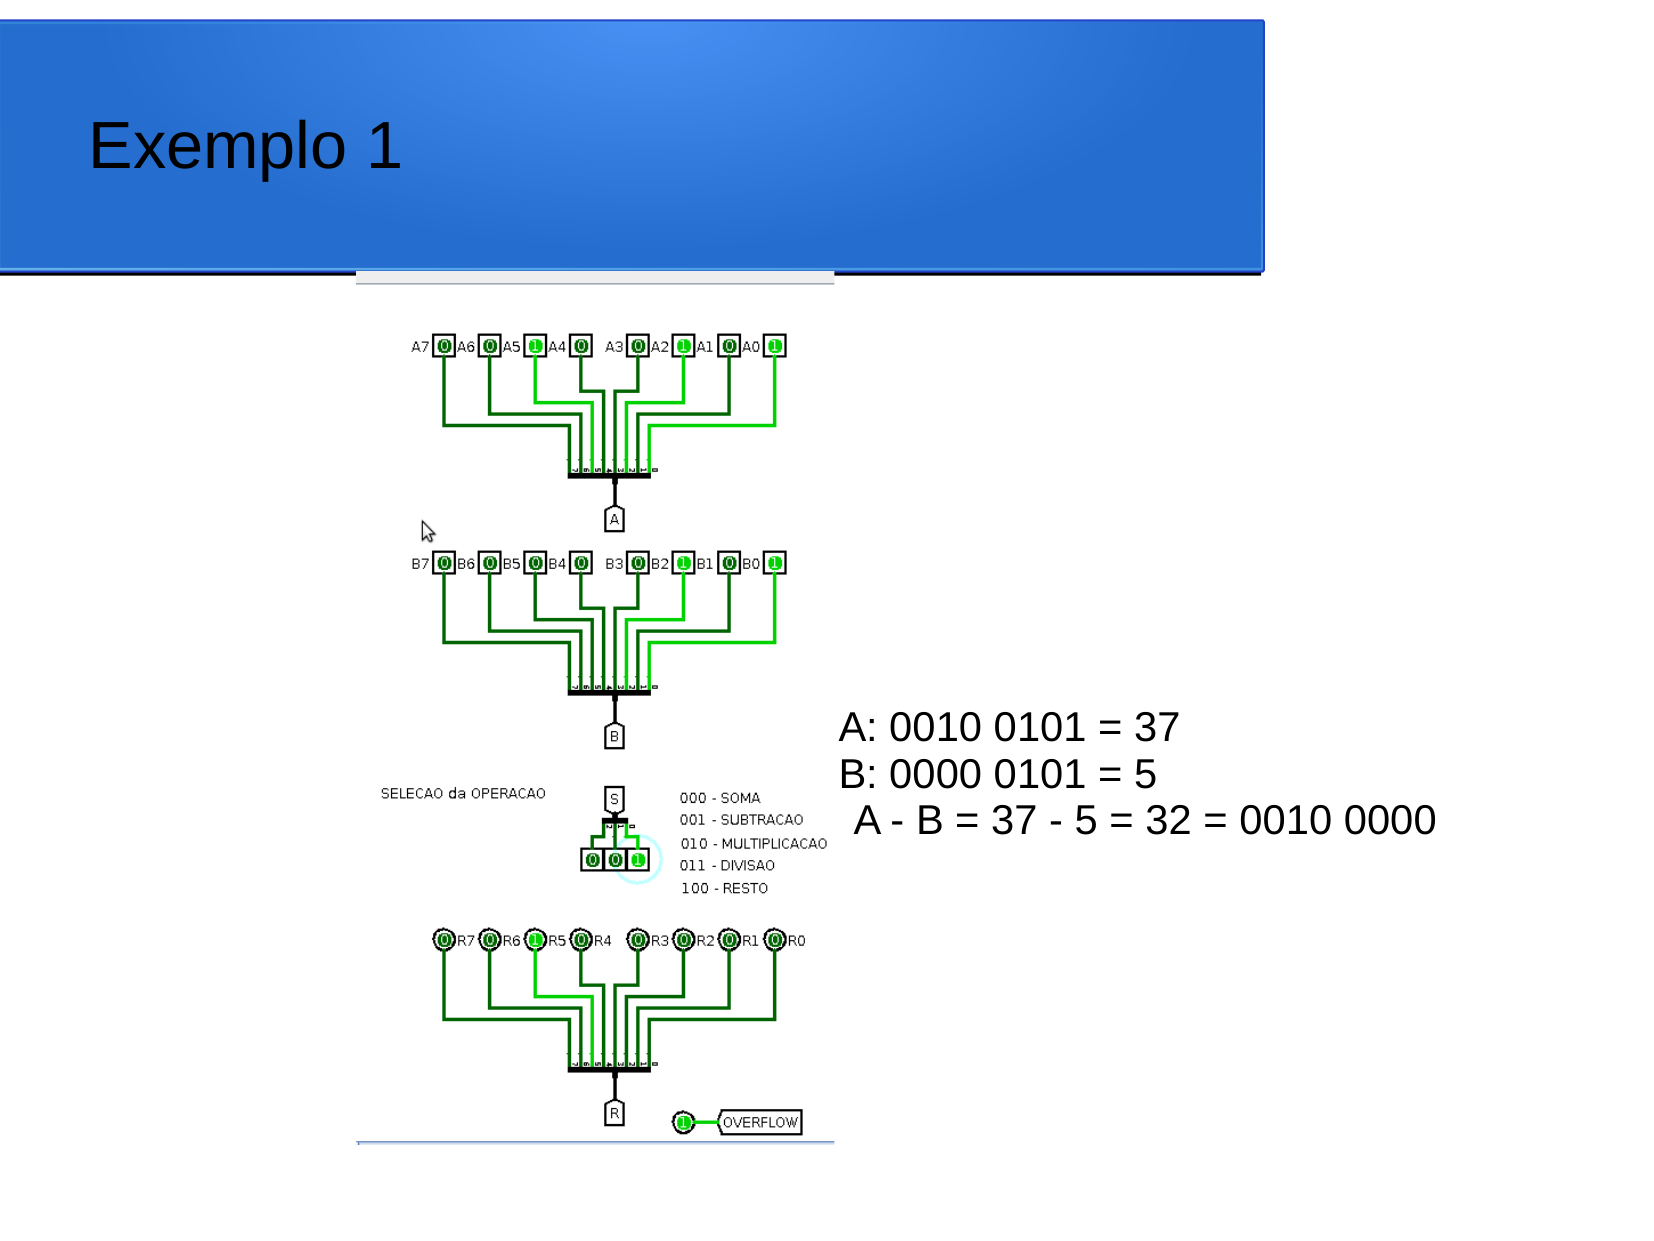

# Exemplo 1
A: 0010 0101 = 37
B: 0000 0101 = 5
A - B = 37 - 5 = 32 = 0010 0000